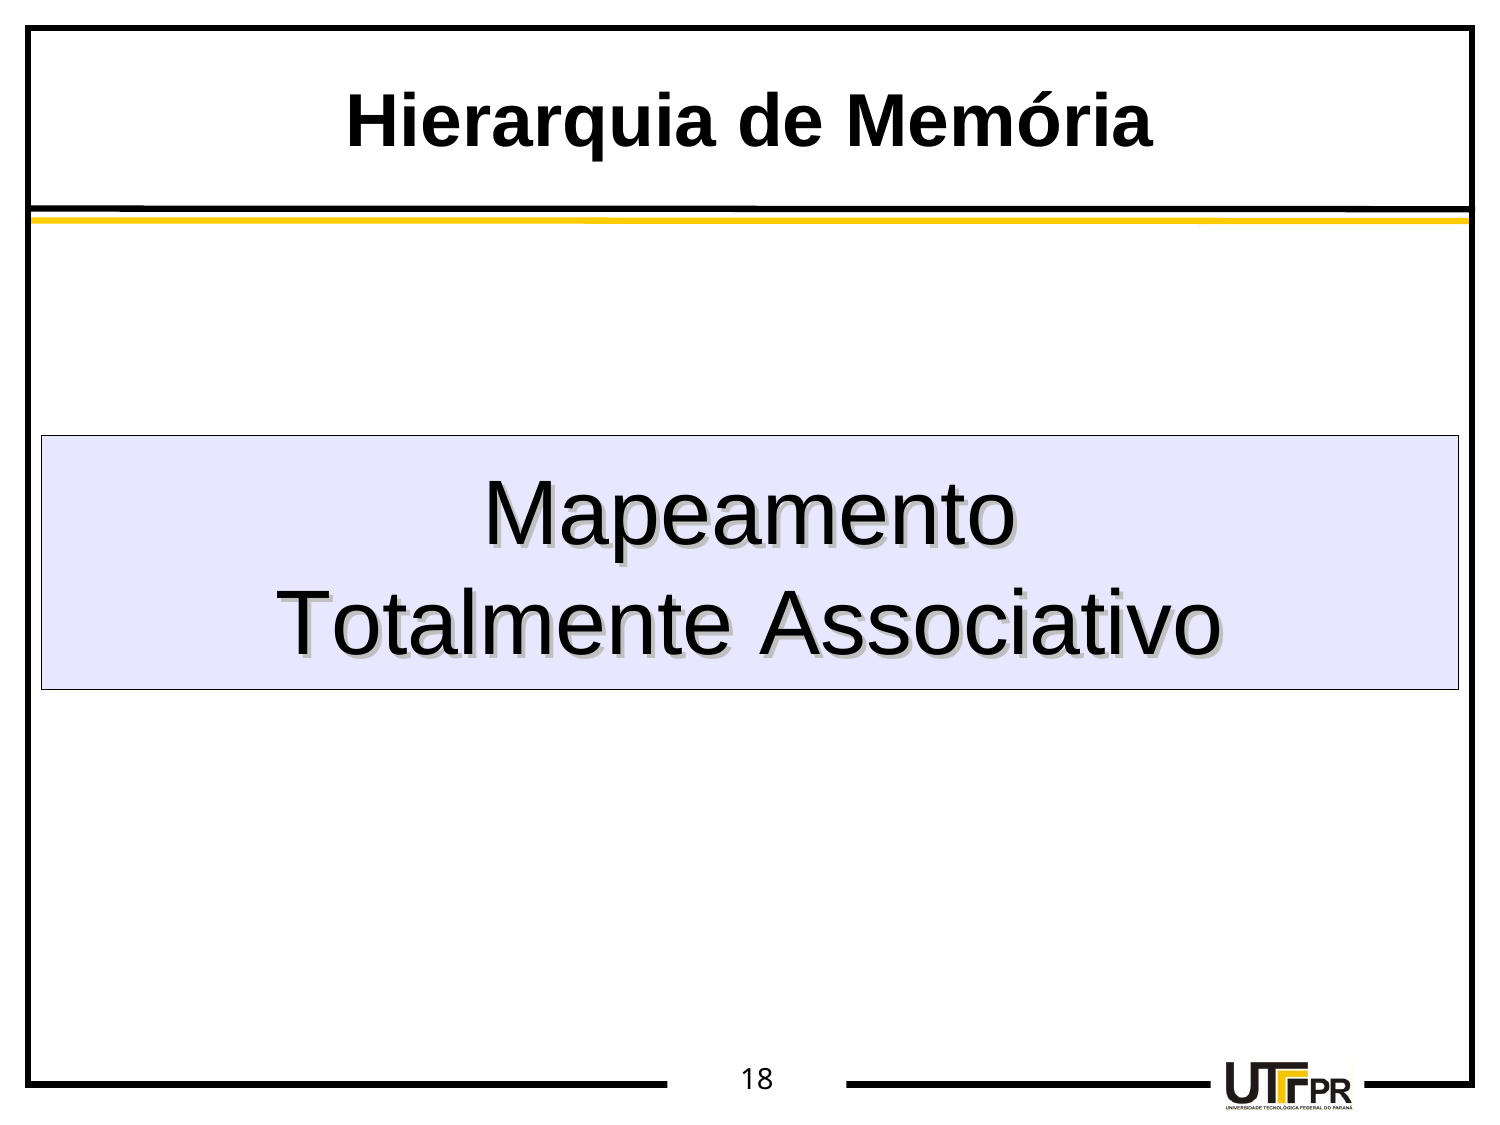

# Hierarquia de Memória
Mapeamento
Totalmente Associativo